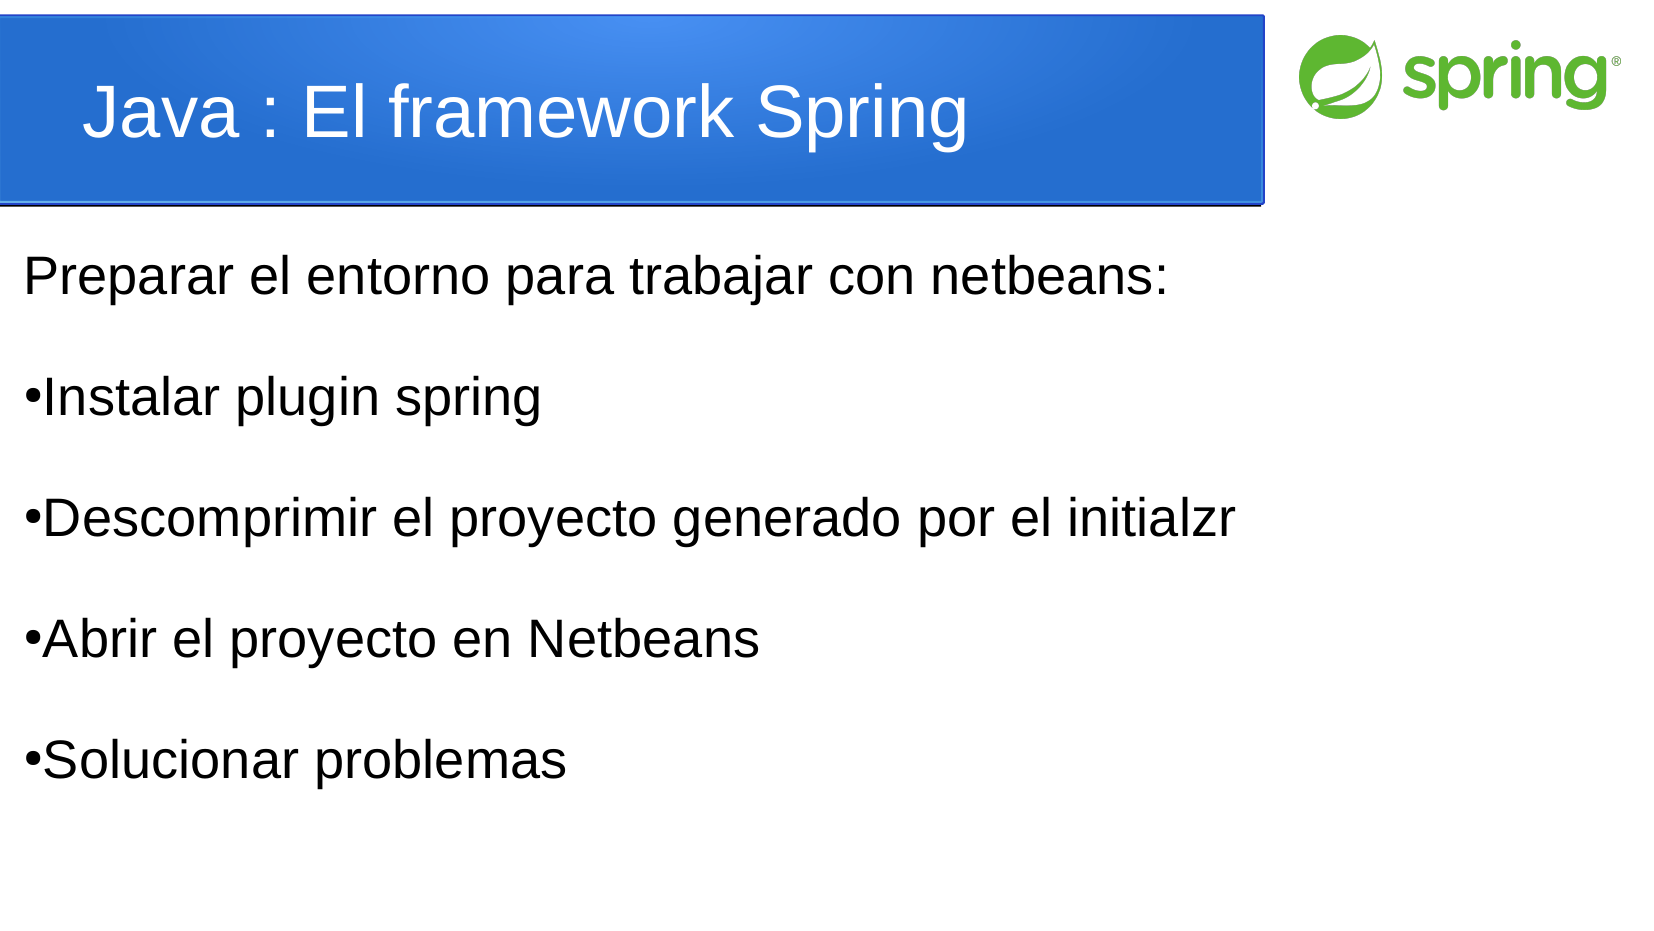

# Java : El framework Spring
Preparar el entorno para trabajar con netbeans:
Instalar plugin spring
Descomprimir el proyecto generado por el initialzr
Abrir el proyecto en Netbeans
Solucionar problemas